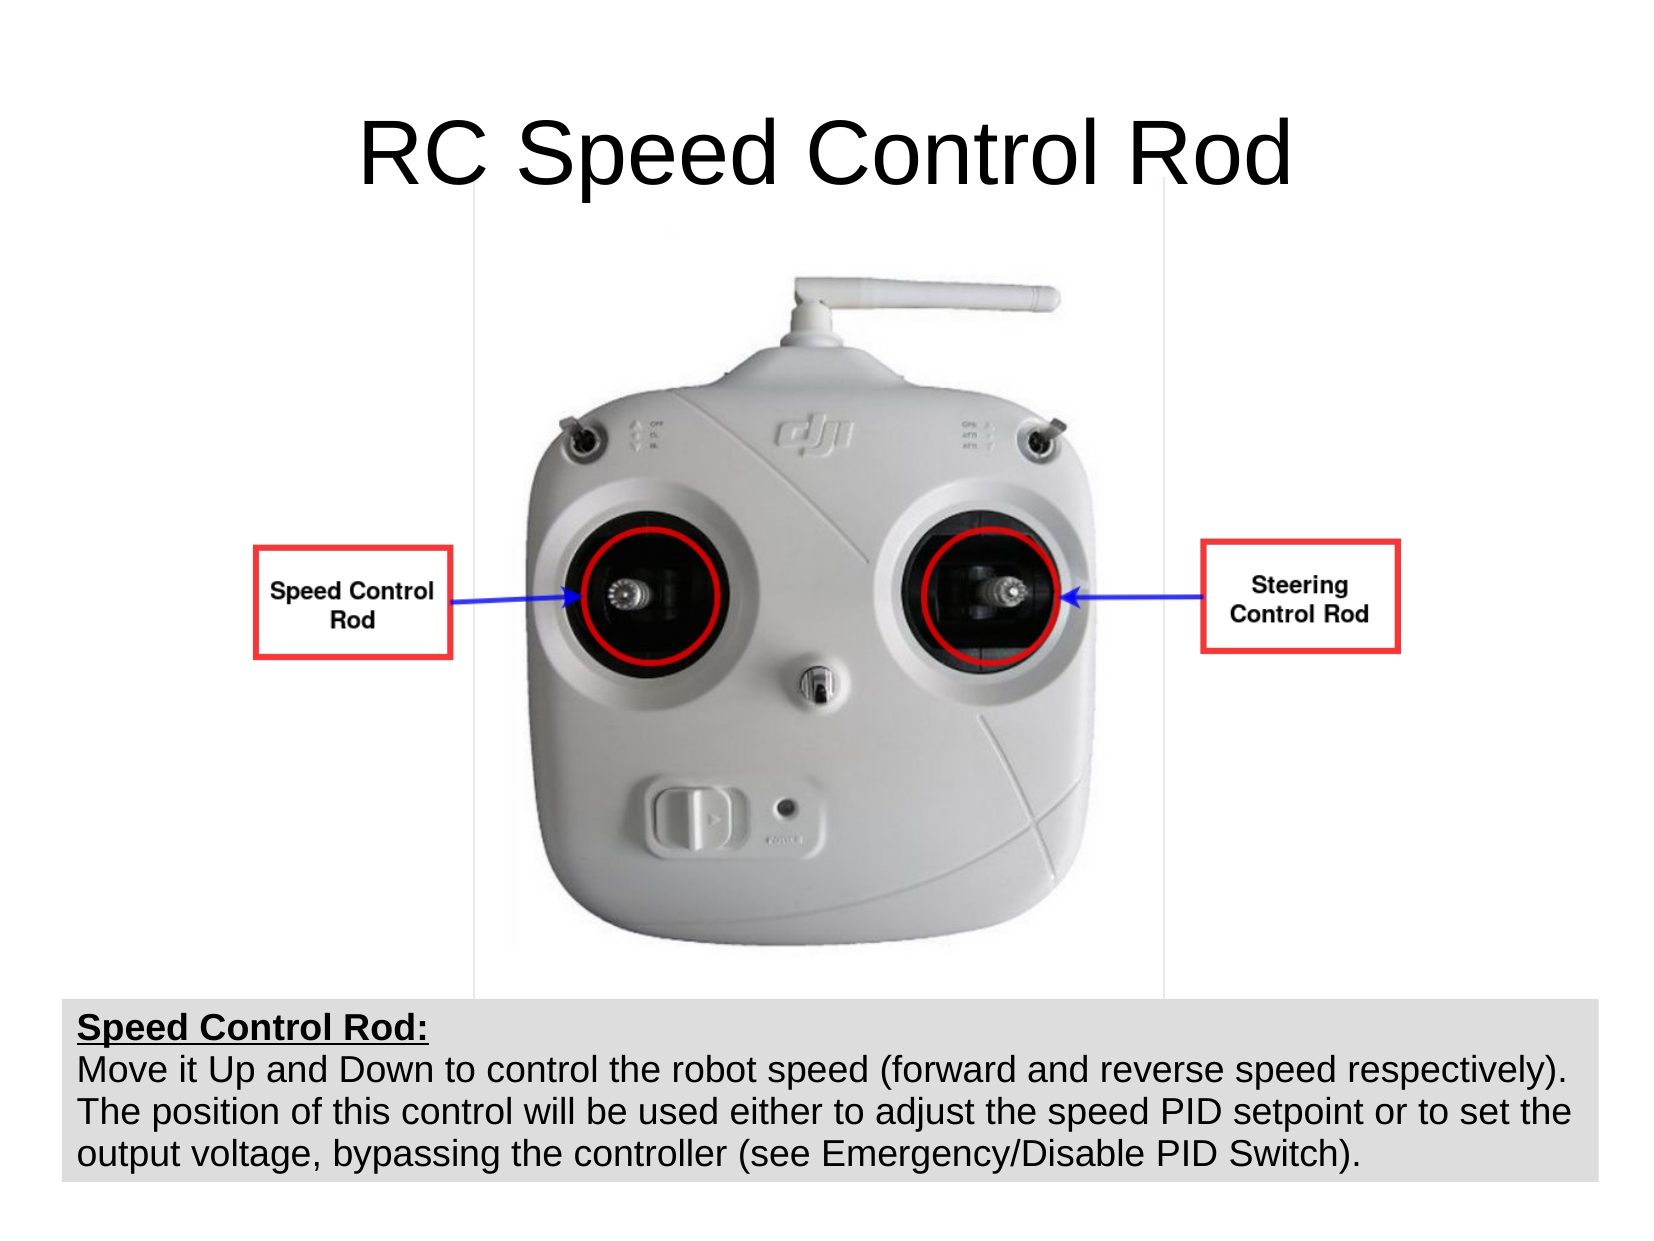

# RC Speed Control Rod
Speed Control Rod:
Move it Up and Down to control the robot speed (forward and reverse speed respectively).
The position of this control will be used either to adjust the speed PID setpoint or to set the
output voltage, bypassing the controller (see Emergency/Disable PID Switch).